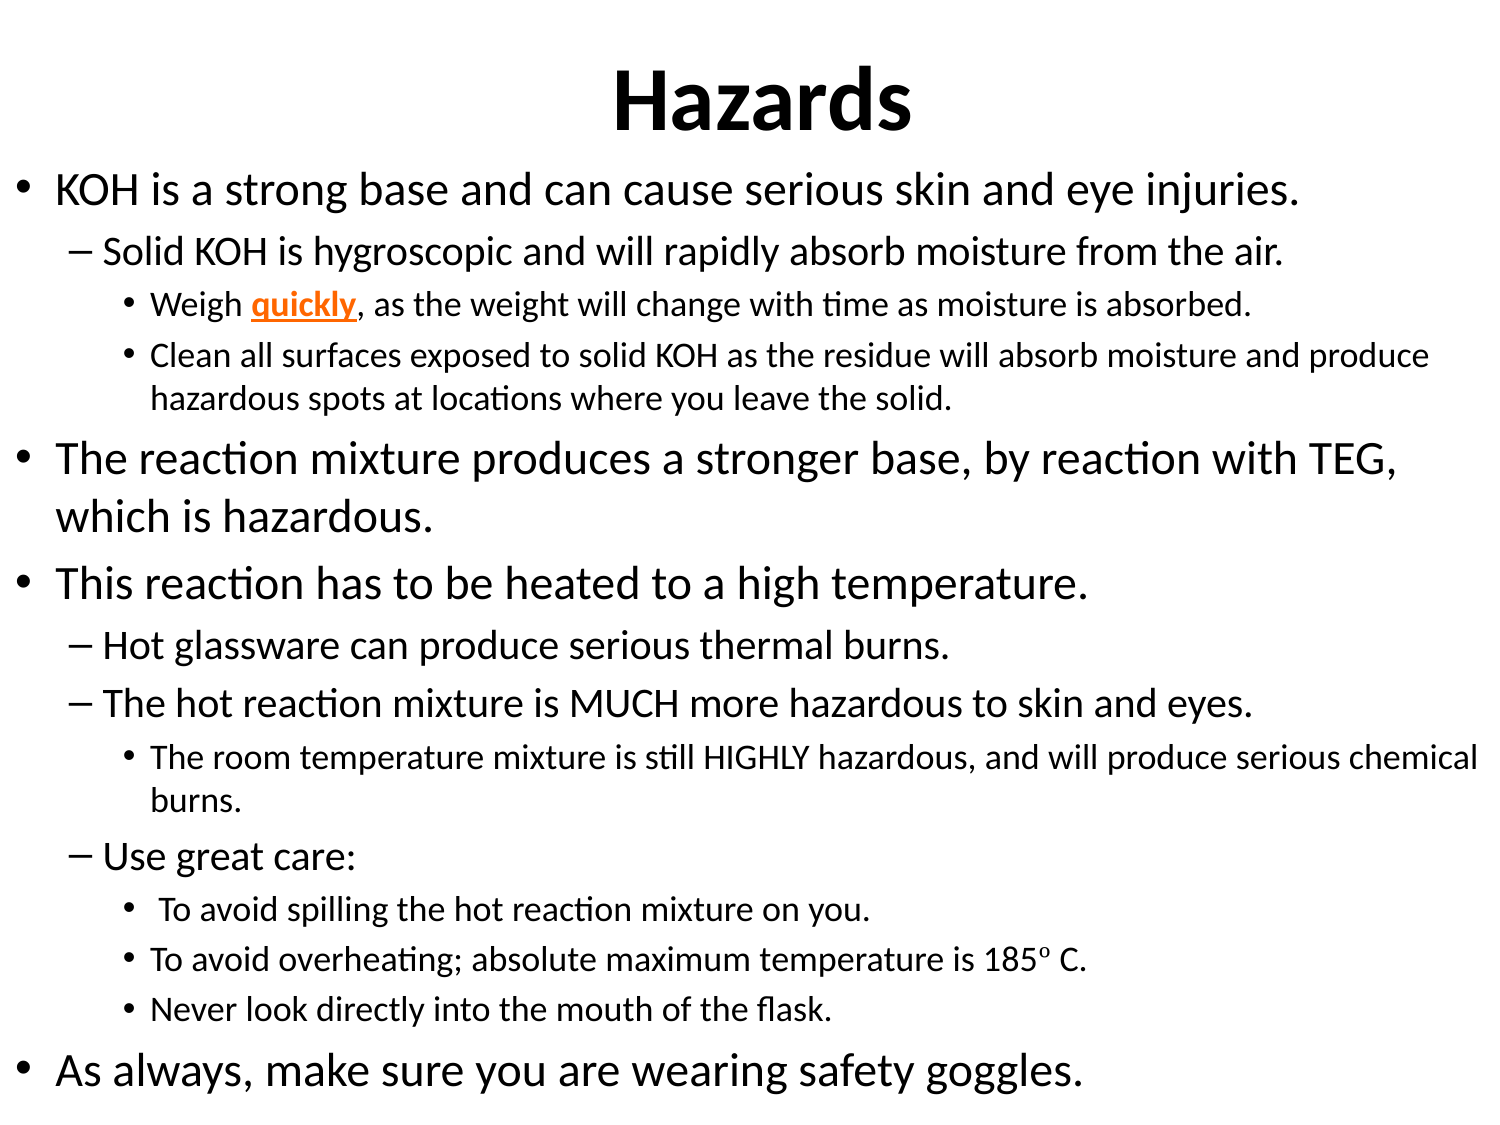

# Hazards
KOH is a strong base and can cause serious skin and eye injuries.
Solid KOH is hygroscopic and will rapidly absorb moisture from the air.
Weigh quickly, as the weight will change with time as moisture is absorbed.
Clean all surfaces exposed to solid KOH as the residue will absorb moisture and produce hazardous spots at locations where you leave the solid.
The reaction mixture produces a stronger base, by reaction with TEG, which is hazardous.
This reaction has to be heated to a high temperature.
Hot glassware can produce serious thermal burns.
The hot reaction mixture is MUCH more hazardous to skin and eyes.
The room temperature mixture is still HIGHLY hazardous, and will produce serious chemical burns.
Use great care:
 To avoid spilling the hot reaction mixture on you.
To avoid overheating; absolute maximum temperature is 185º C.
Never look directly into the mouth of the flask.
As always, make sure you are wearing safety goggles.